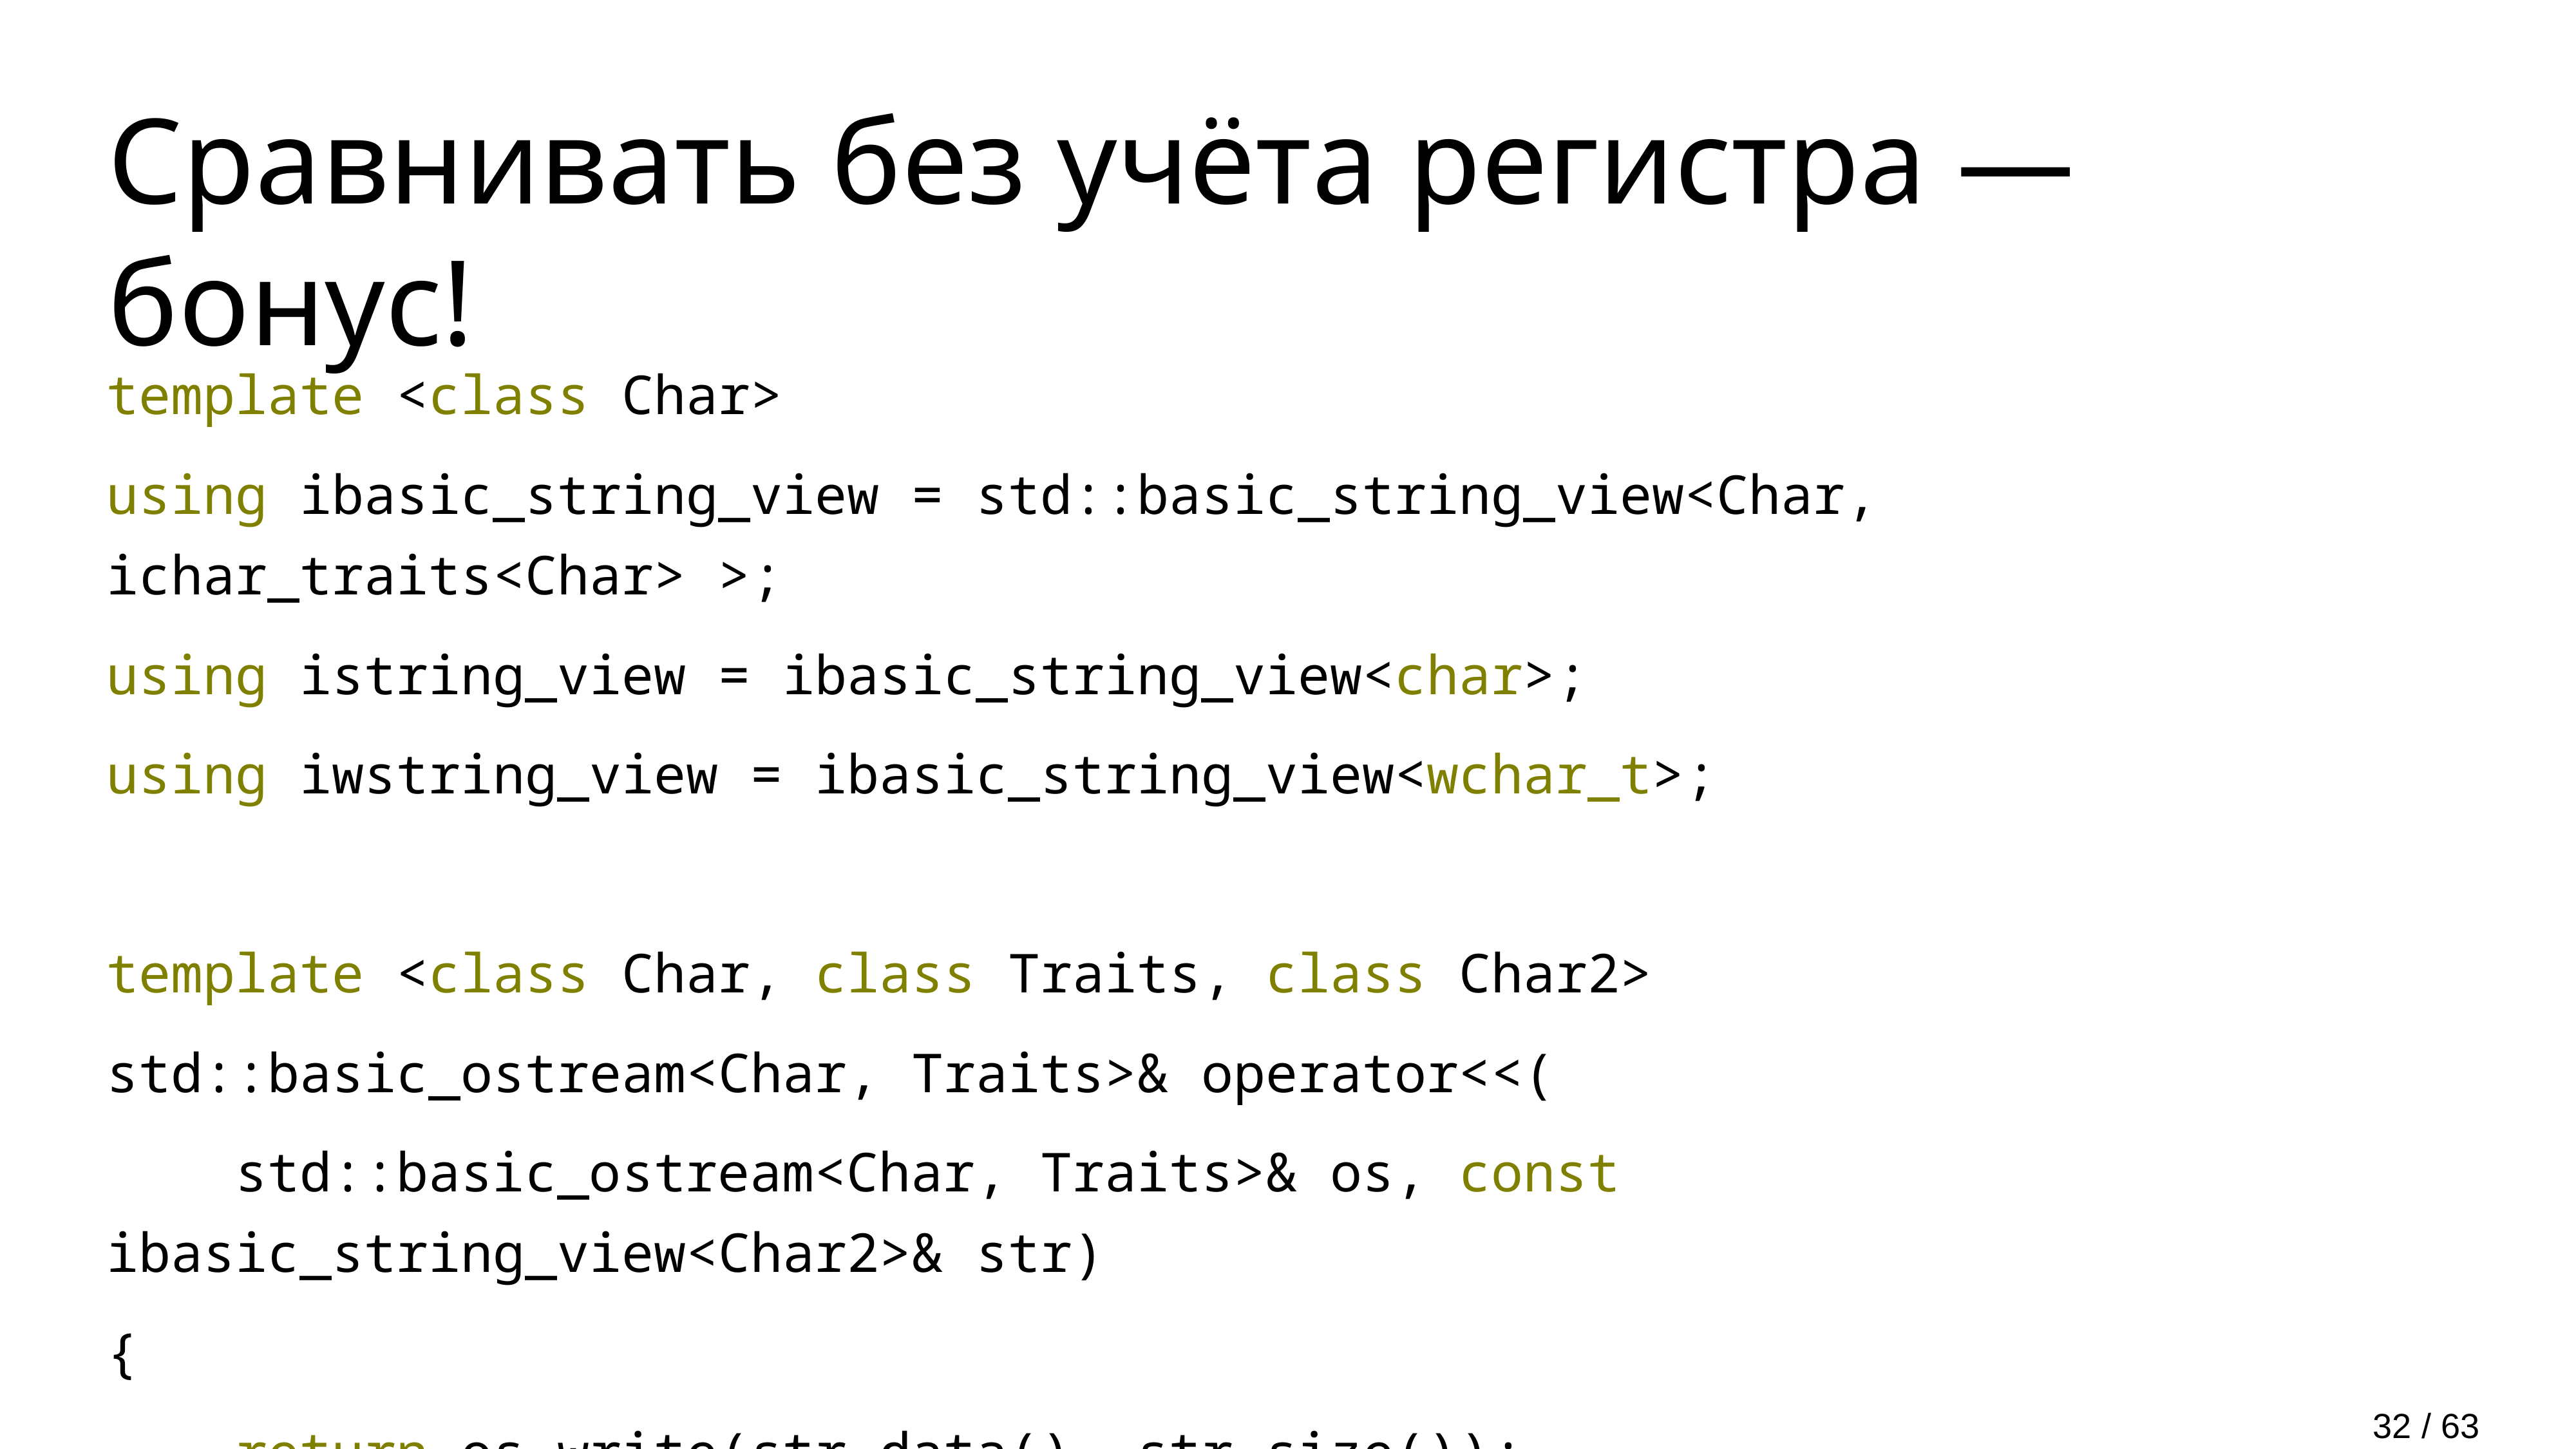

# Сравнивать без учёта регистра — бонус!
template <class Char>
using ibasic_string_view = std::basic_string_view<Char, ichar_traits<Char> >;
using istring_view = ibasic_string_view<char>;
using iwstring_view = ibasic_string_view<wchar_t>;
template <class Char, class Traits, class Char2>
std::basic_ostream<Char, Traits>& operator<<(
 std::basic_ostream<Char, Traits>& os, const ibasic_string_view<Char2>& str)
{
 return os.write(str.data(), str.size());
}